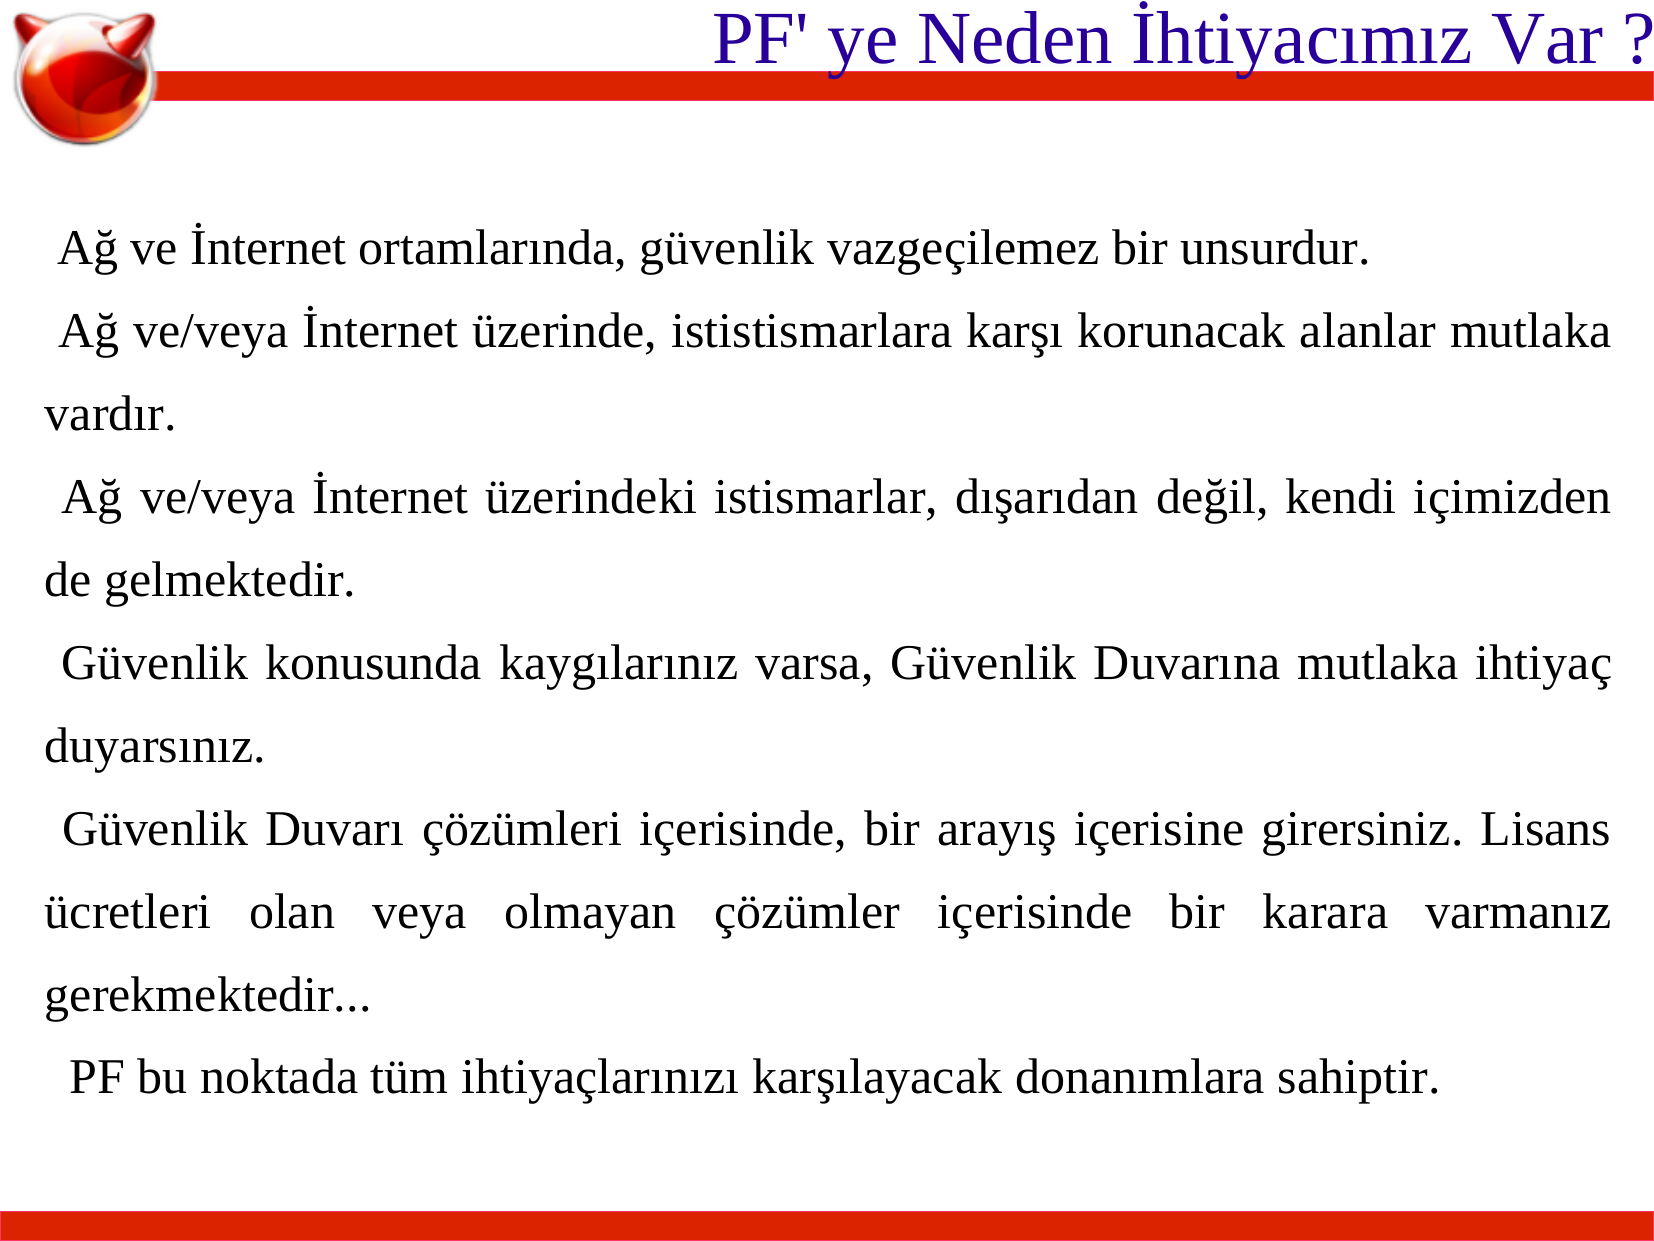

PF' ye Neden İhtiyacımız Var ?
 Ağ ve İnternet ortamlarında, güvenlik vazgeçilemez bir unsurdur.
 Ağ ve/veya İnternet üzerinde, ististismarlara karşı korunacak alanlar mutlaka vardır.
 Ağ ve/veya İnternet üzerindeki istismarlar, dışarıdan değil, kendi içimizden de gelmektedir.
 Güvenlik konusunda kaygılarınız varsa, Güvenlik Duvarına mutlaka ihtiyaç duyarsınız.
 Güvenlik Duvarı çözümleri içerisinde, bir arayış içerisine girersiniz. Lisans ücretleri olan veya olmayan çözümler içerisinde bir karara varmanız gerekmektedir...
 PF bu noktada tüm ihtiyaçlarınızı karşılayacak donanımlara sahiptir.